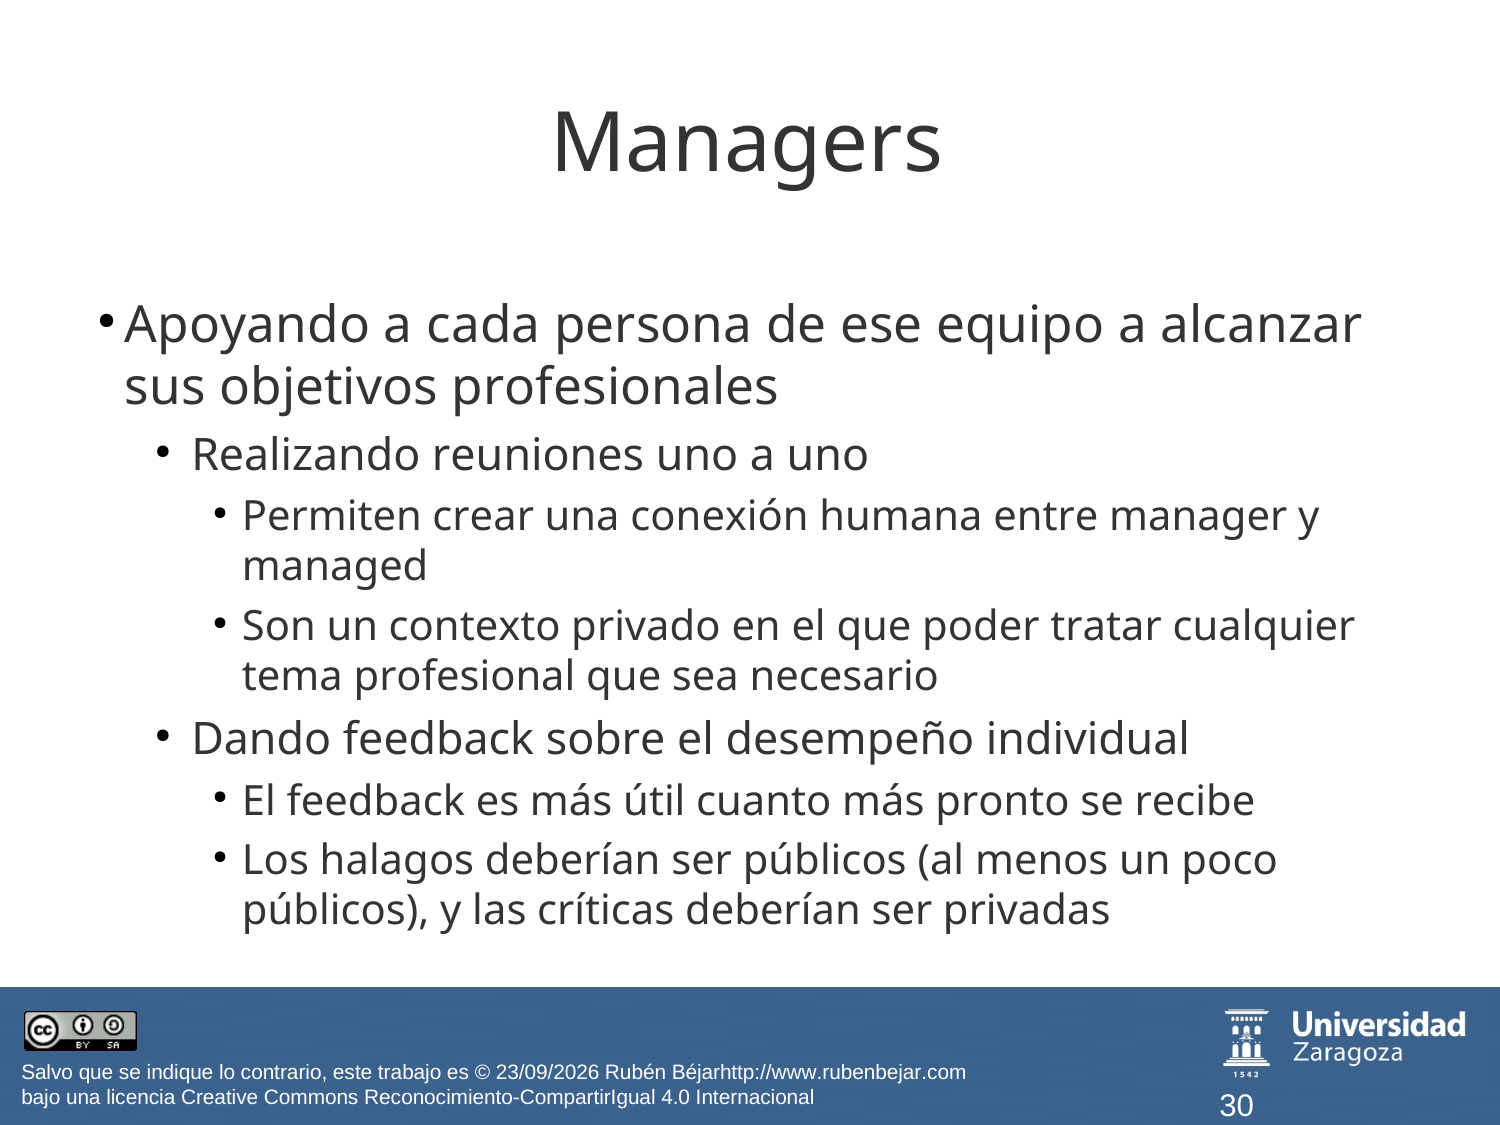

# Managers
Apoyando a cada persona de ese equipo a alcanzar sus objetivos profesionales
Realizando reuniones uno a uno
Permiten crear una conexión humana entre manager y managed
Son un contexto privado en el que poder tratar cualquier tema profesional que sea necesario
Dando feedback sobre el desempeño individual
El feedback es más útil cuanto más pronto se recibe
Los halagos deberían ser públicos (al menos un poco públicos), y las críticas deberían ser privadas